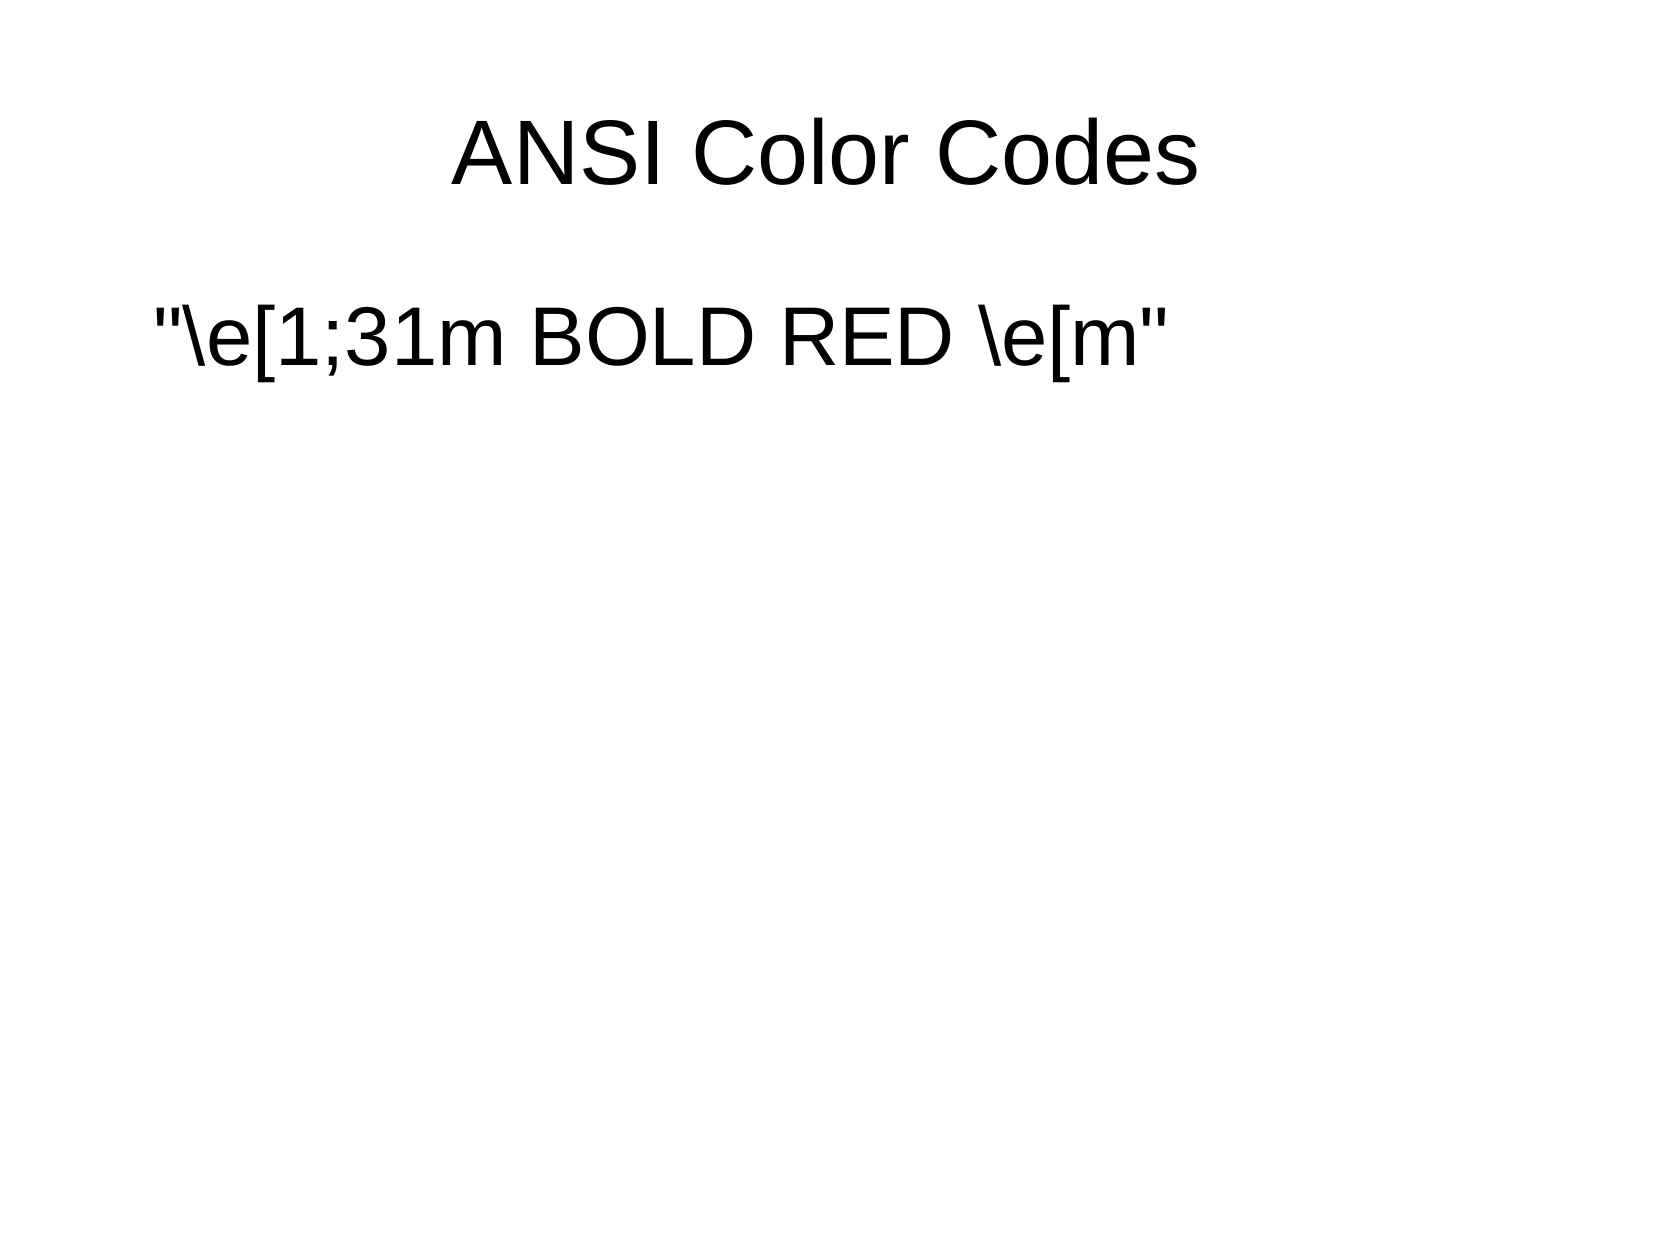

# ANSI Color Codes
"\e[1;31m BOLD RED \e[m"